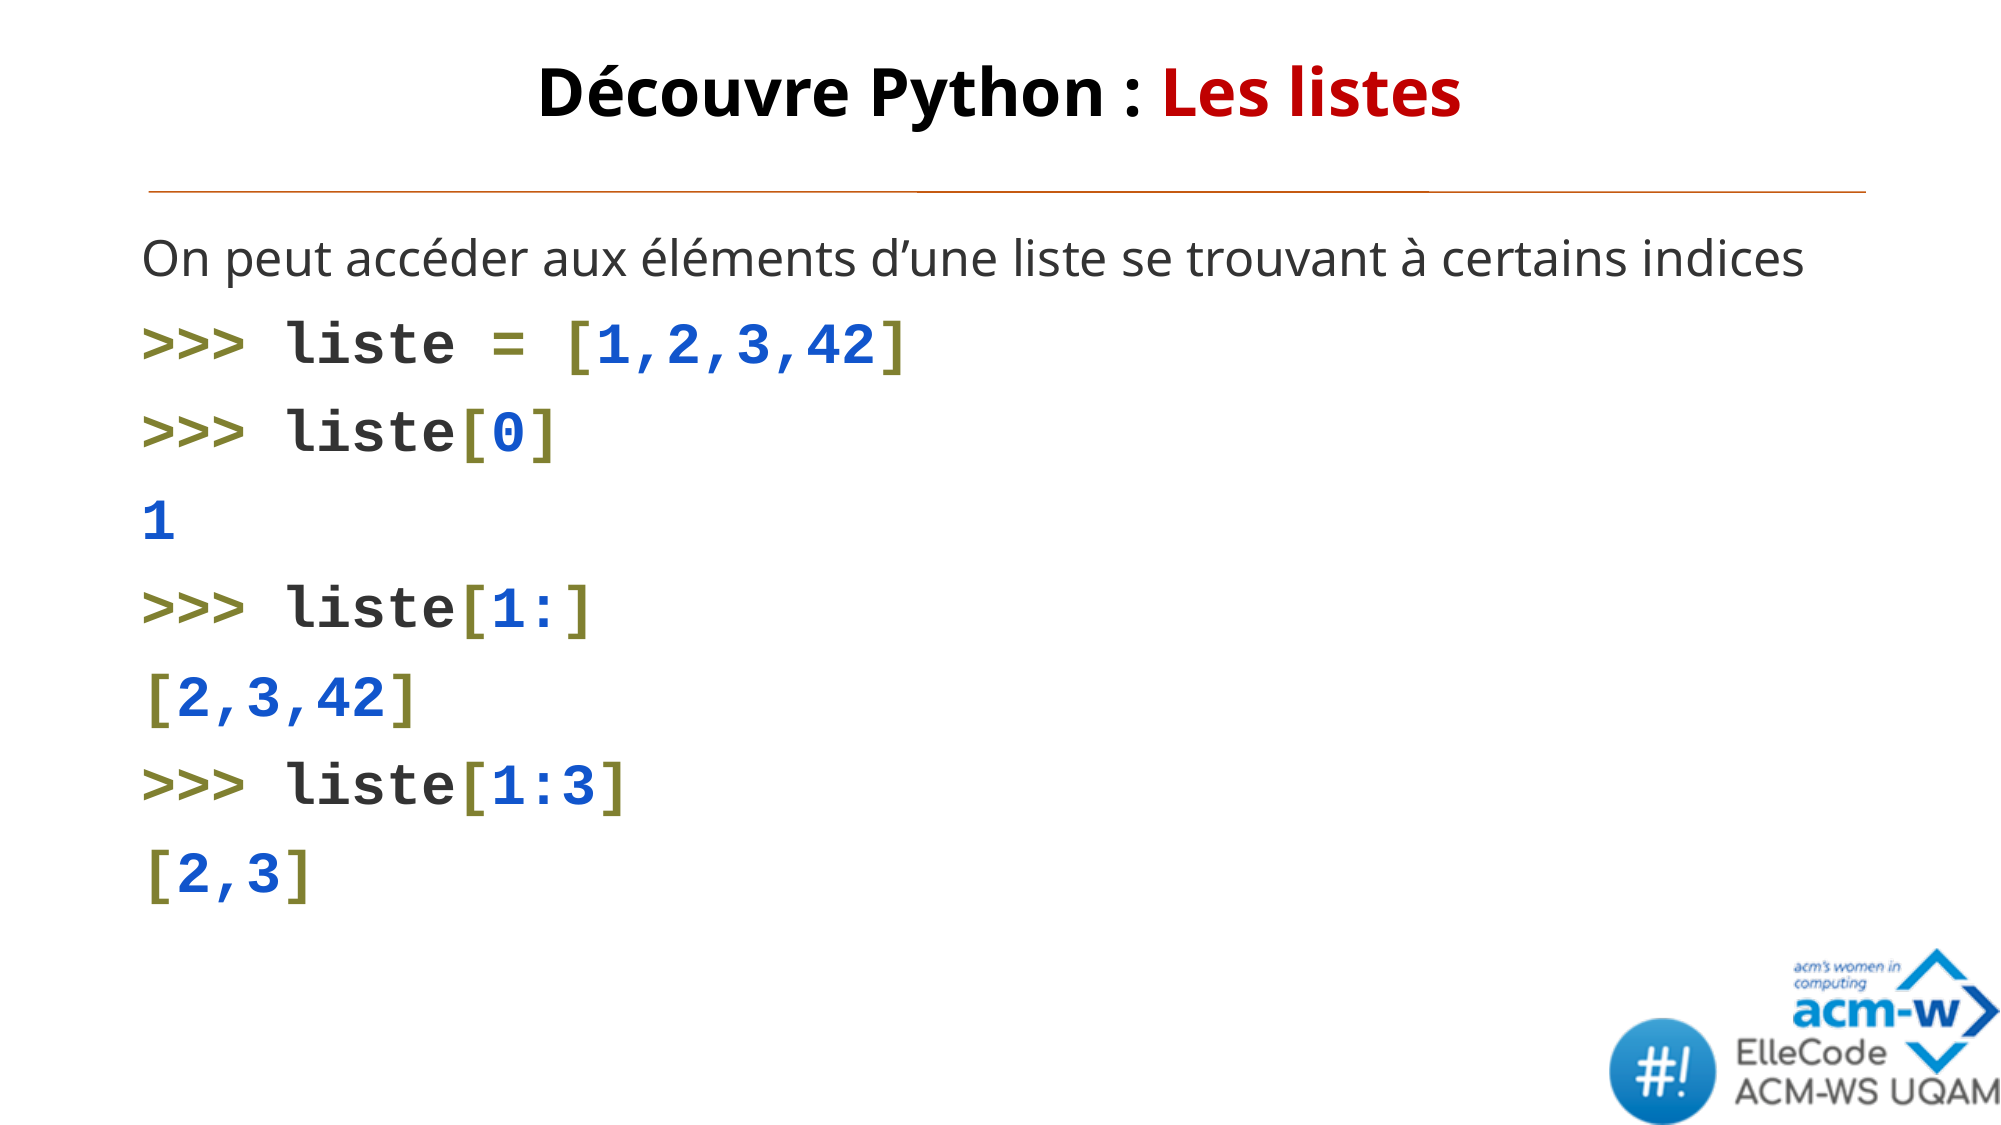

Découvre Python : Les listes
On peut accéder aux éléments d’une liste se trouvant à certains indices
>>> liste = [1,2,3,42]
>>> liste[0]
1
>>> liste[1:]
[2,3,42]
>>> liste[1:3]
[2,3]